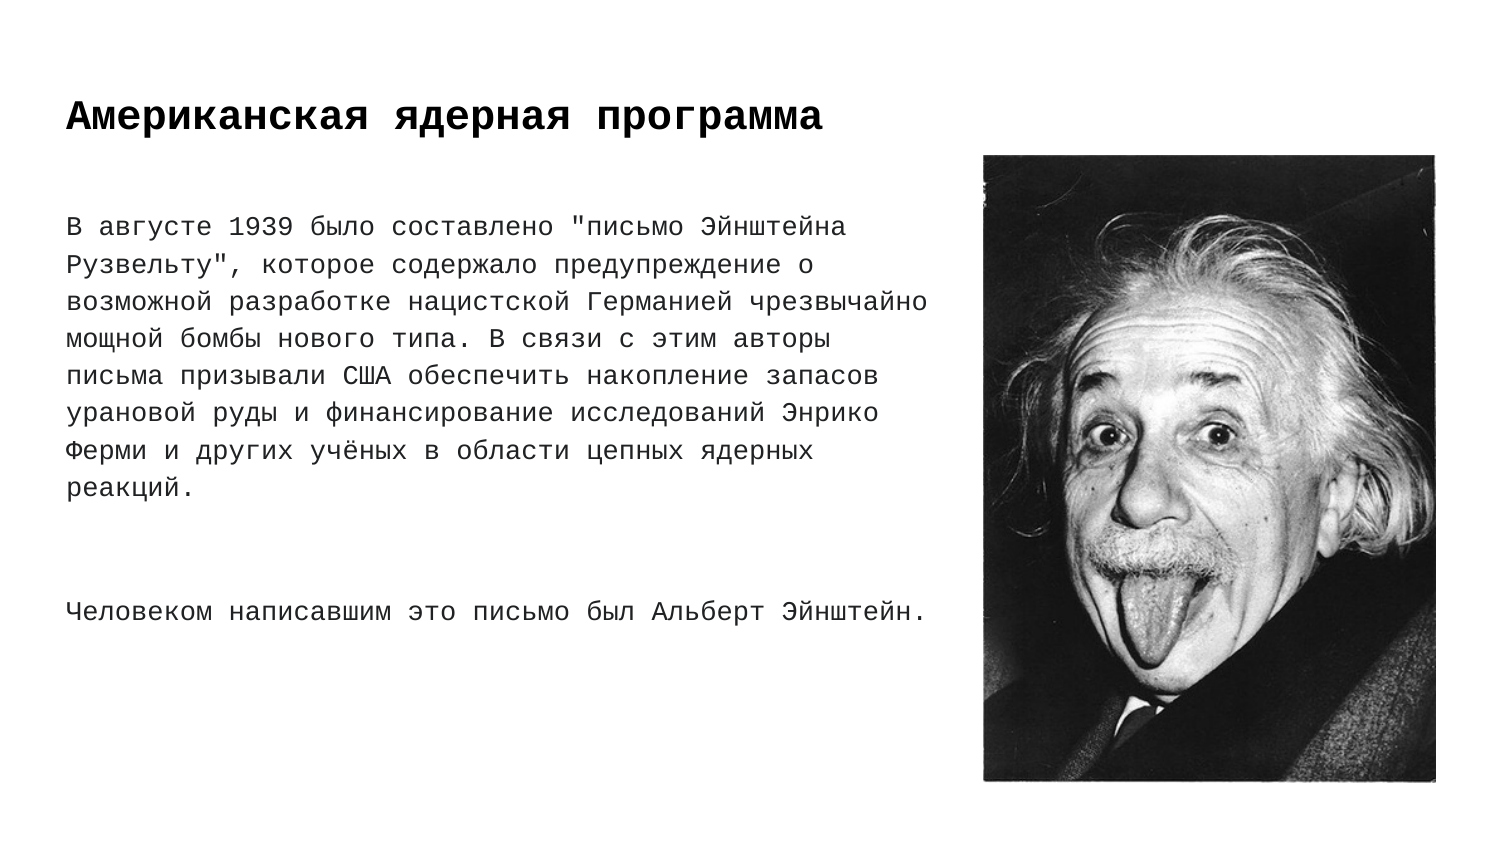

# Американская ядерная программа
В августе 1939 было составлено "письмо Эйнштейна Рузвельту", которое содержало предупреждение о возможной разработке нацистской Германией чрезвычайно мощной бомбы нового типа. В связи с этим авторы письма призывали США обеспечить накопление запасов урановой руды и финансирование исследований Энрико Ферми и других учёных в области цепных ядерных реакций.
Человеком написавшим это письмо был Альберт Эйнштейн.